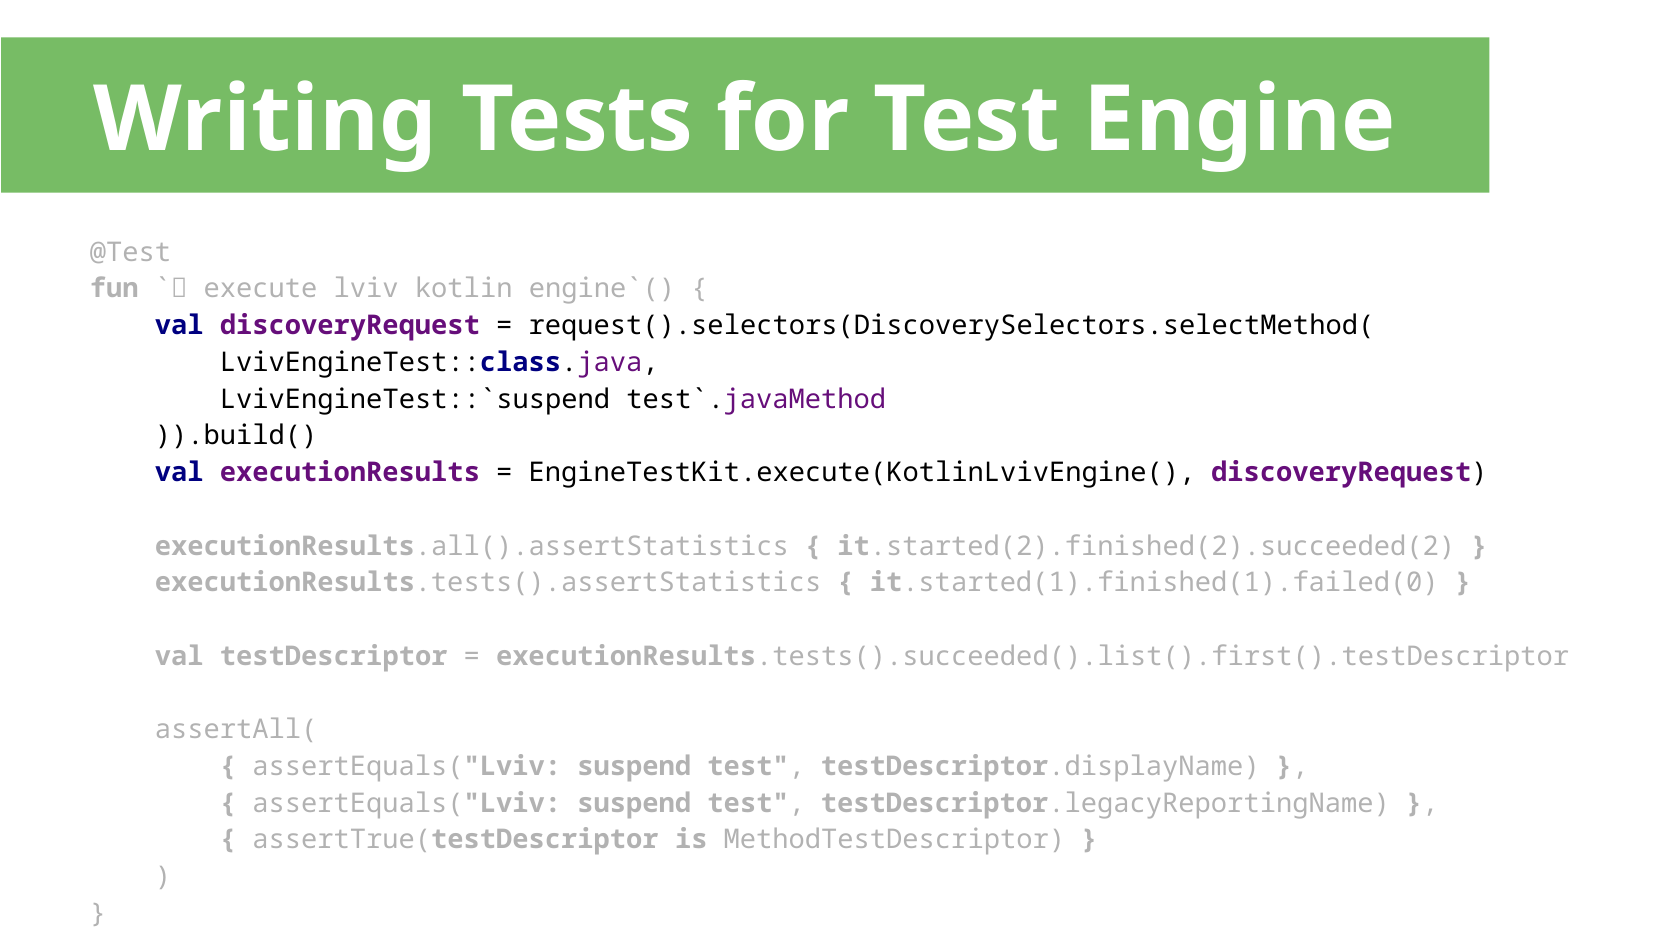

# Writing Tests for Test Engine
@Test
fun `🆗 execute lviv kotlin engine`() {
 val discoveryRequest = request().selectors(DiscoverySelectors.selectMethod(
 LvivEngineTest::class.java,
 LvivEngineTest::`suspend test`.javaMethod
 )).build()
 val executionResults = EngineTestKit.execute(KotlinLvivEngine(), discoveryRequest)
 executionResults.all().assertStatistics { it.started(2).finished(2).succeeded(2) }
 executionResults.tests().assertStatistics { it.started(1).finished(1).failed(0) }
 val testDescriptor = executionResults.tests().succeeded().list().first().testDescriptor
 assertAll(
 { assertEquals("Lviv: suspend test", testDescriptor.displayName) },
 { assertEquals("Lviv: suspend test", testDescriptor.legacyReportingName) },
 { assertTrue(testDescriptor is MethodTestDescriptor) }
 )
}